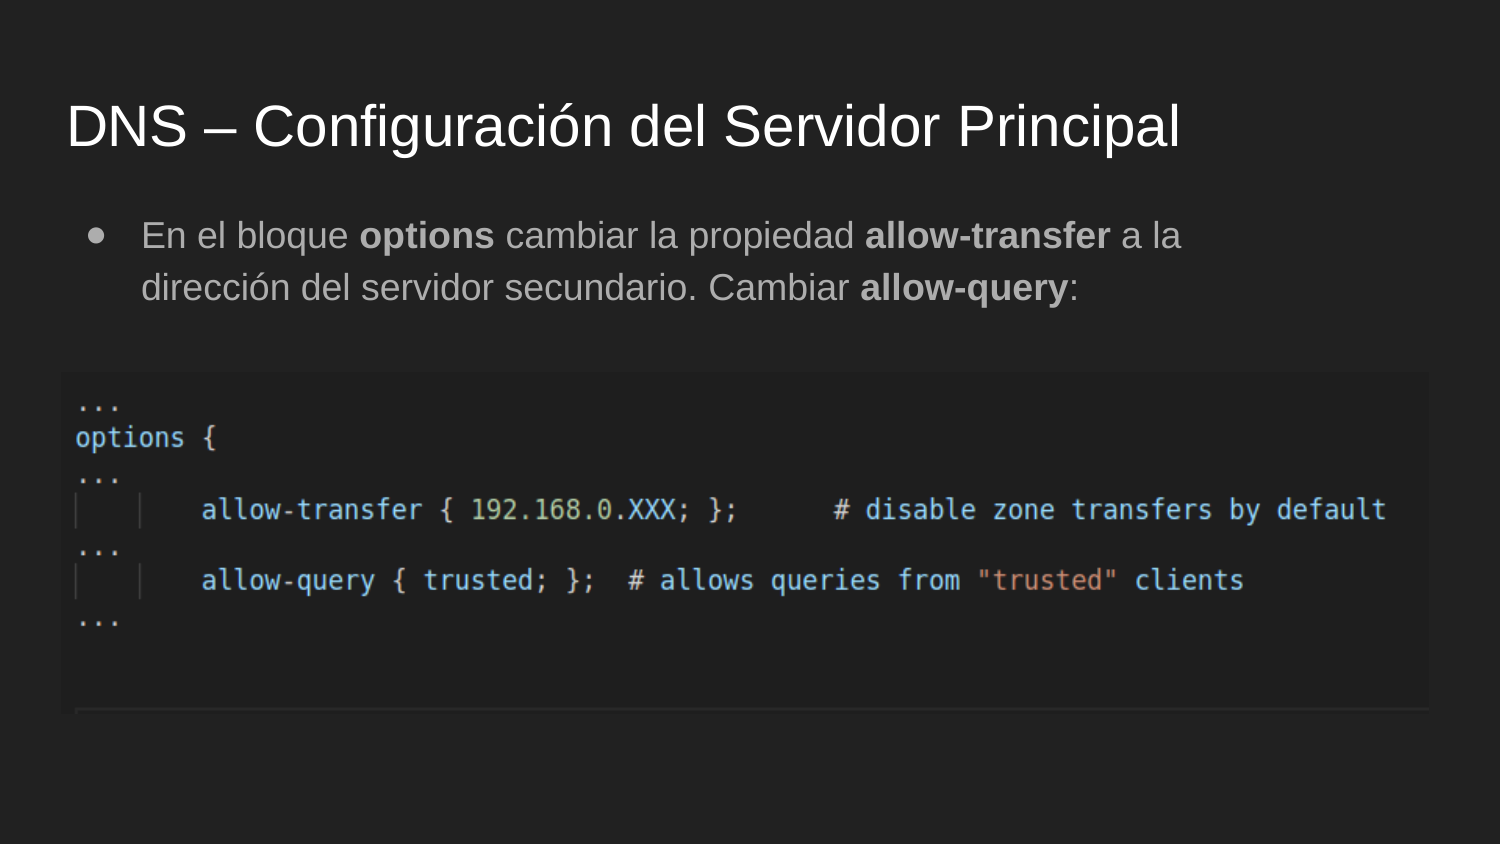

# DNS – Configuración del Servidor Principal
En el bloque options cambiar la propiedad allow-transfer a la dirección del servidor secundario. Cambiar allow-query: